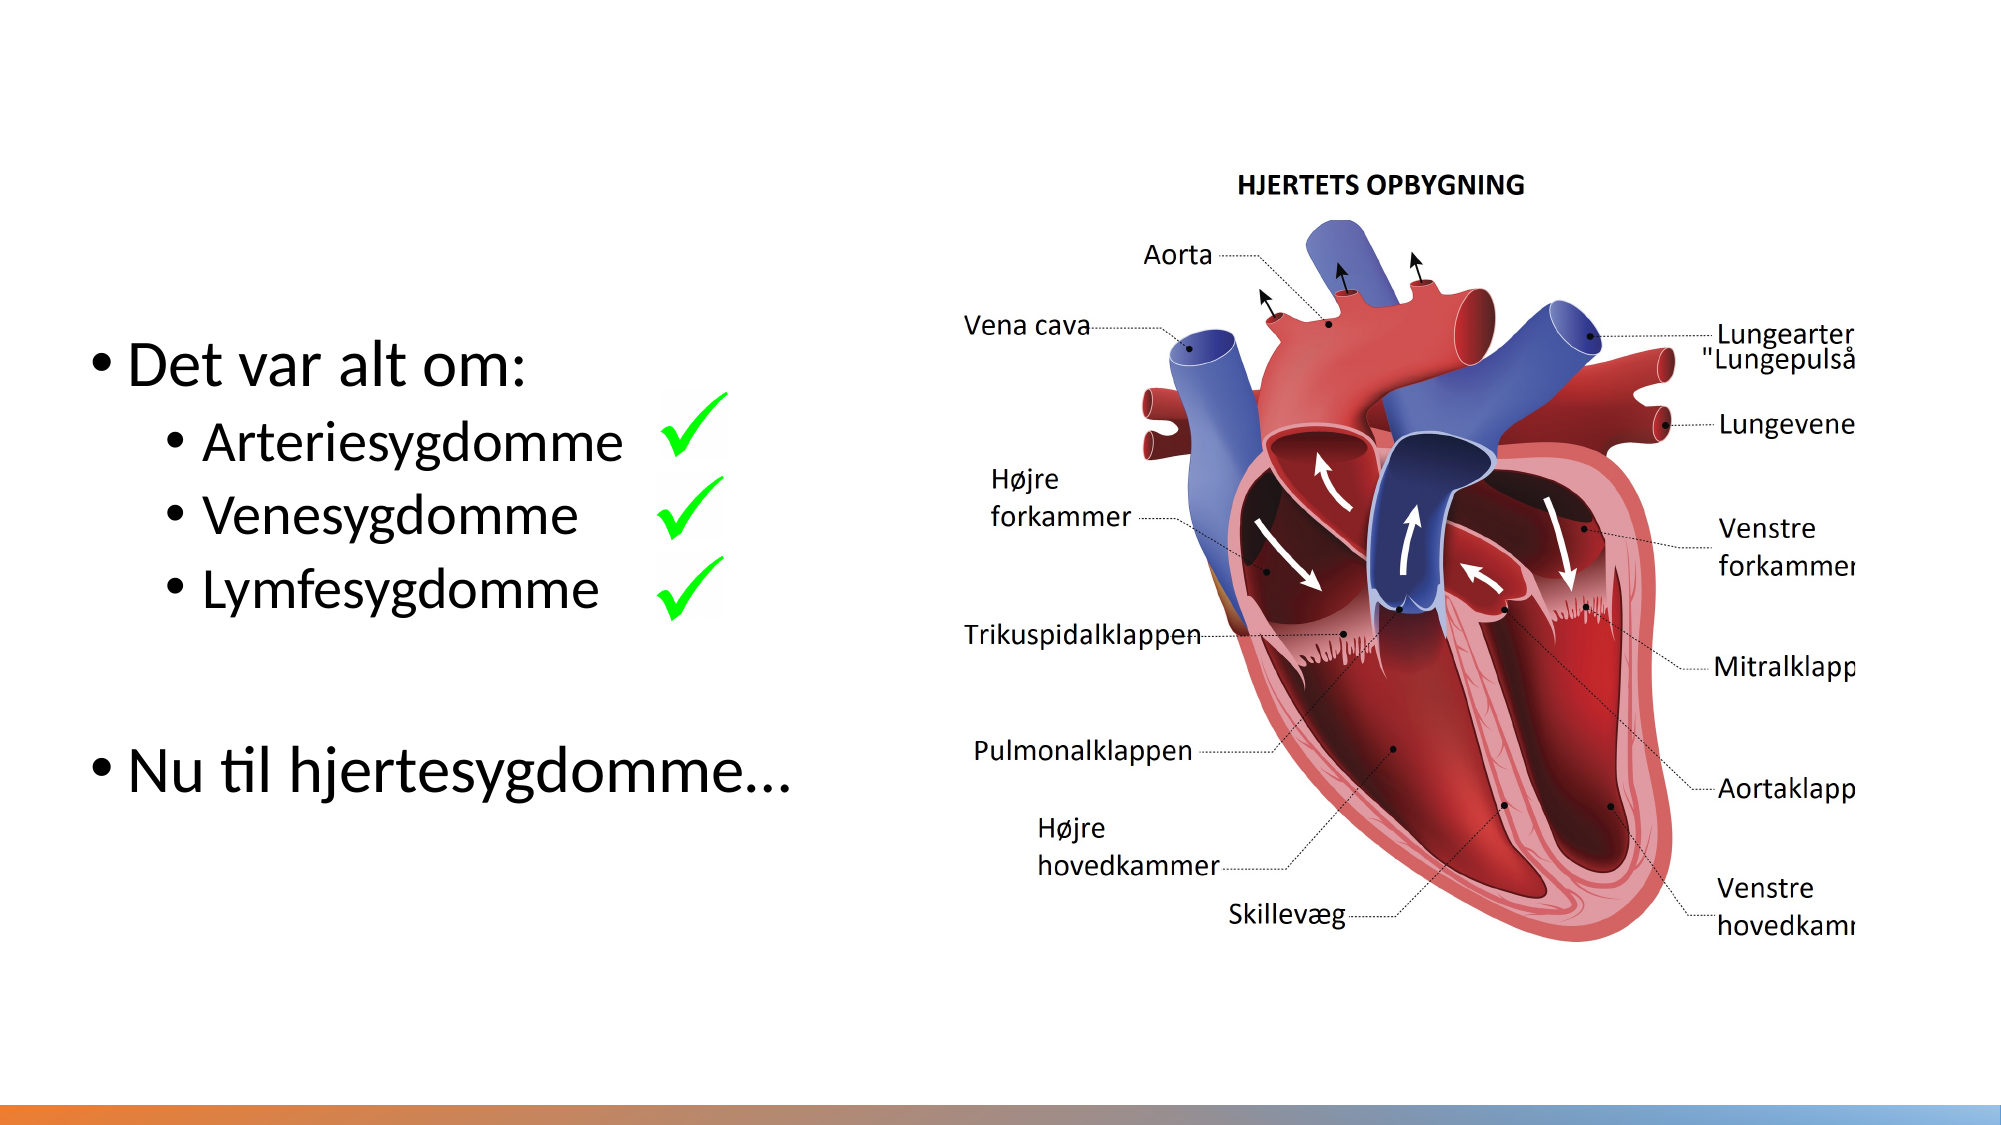

# Det var alt om:
Arteriesygdomme
Venesygdomme
Lymfesygdomme
Nu til hjertesygdomme…